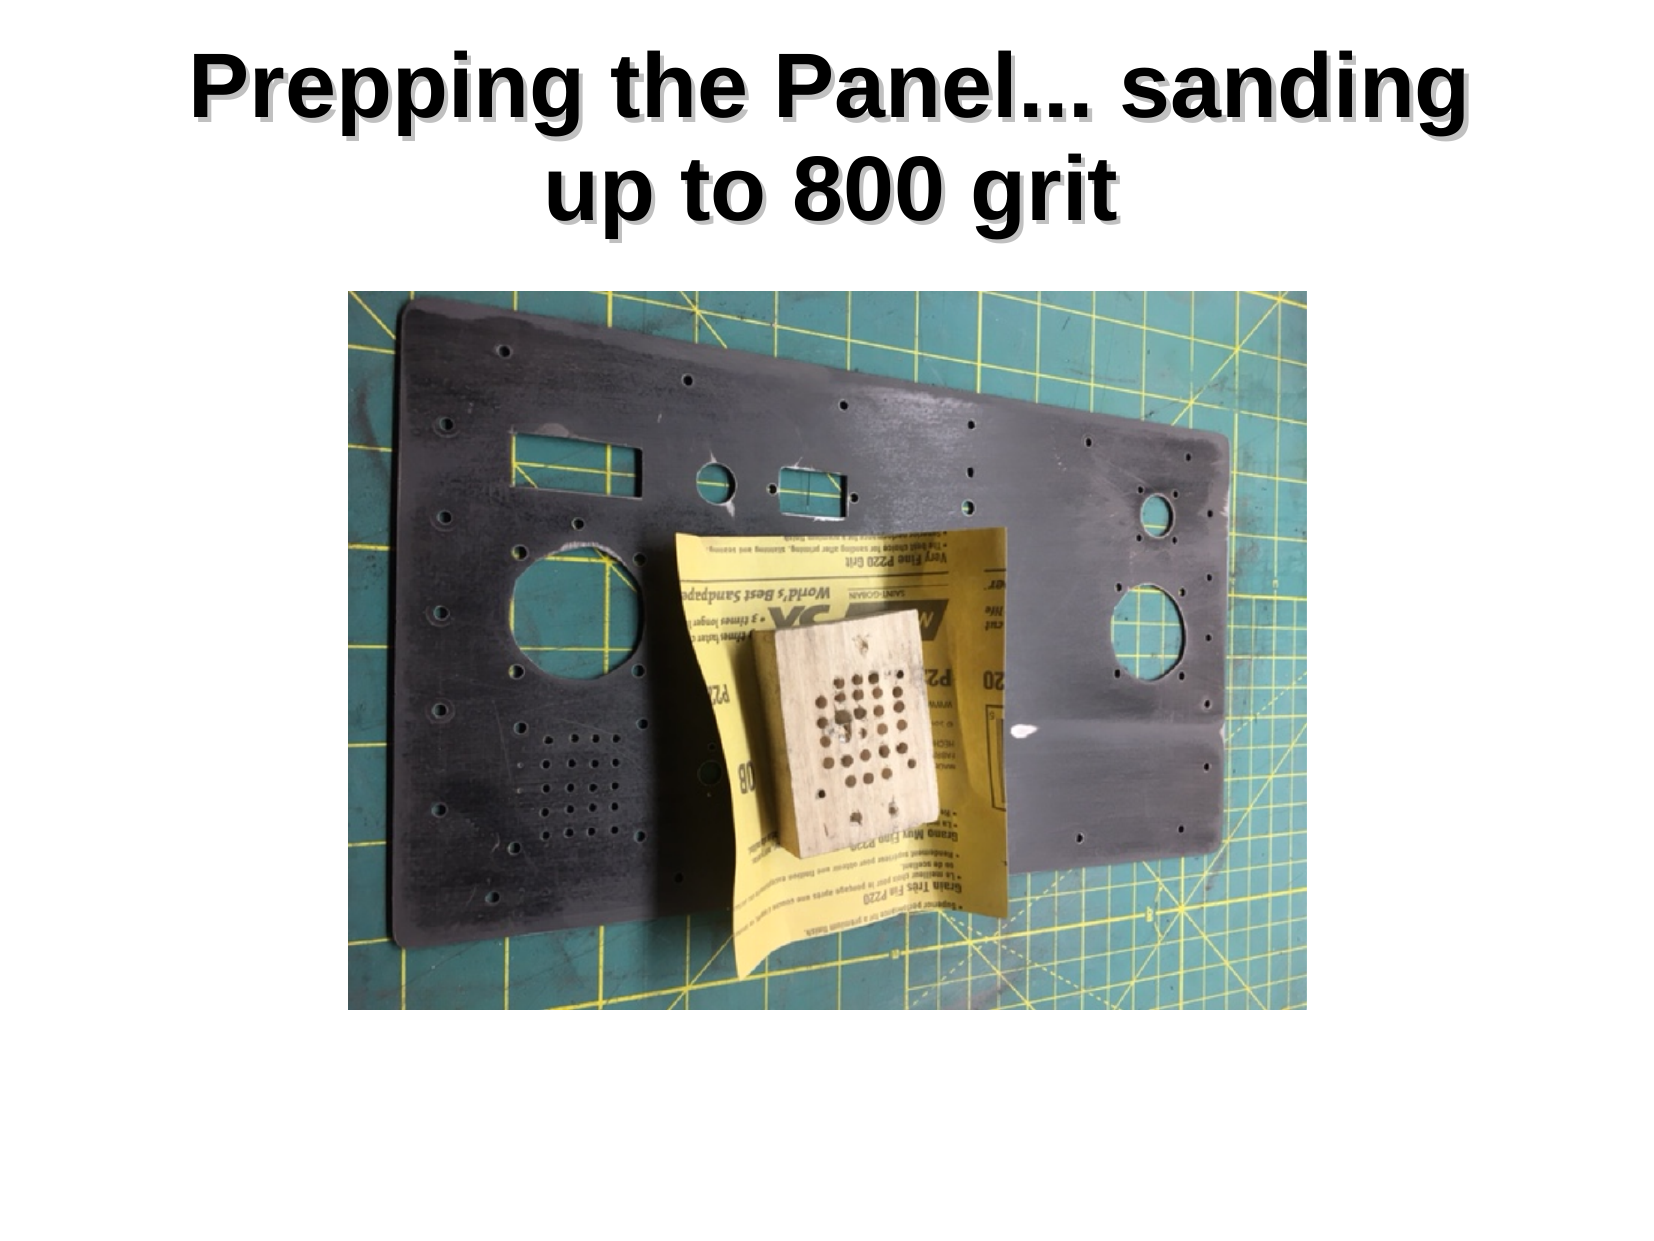

# Prepping the Panel... sanding up to 800 grit